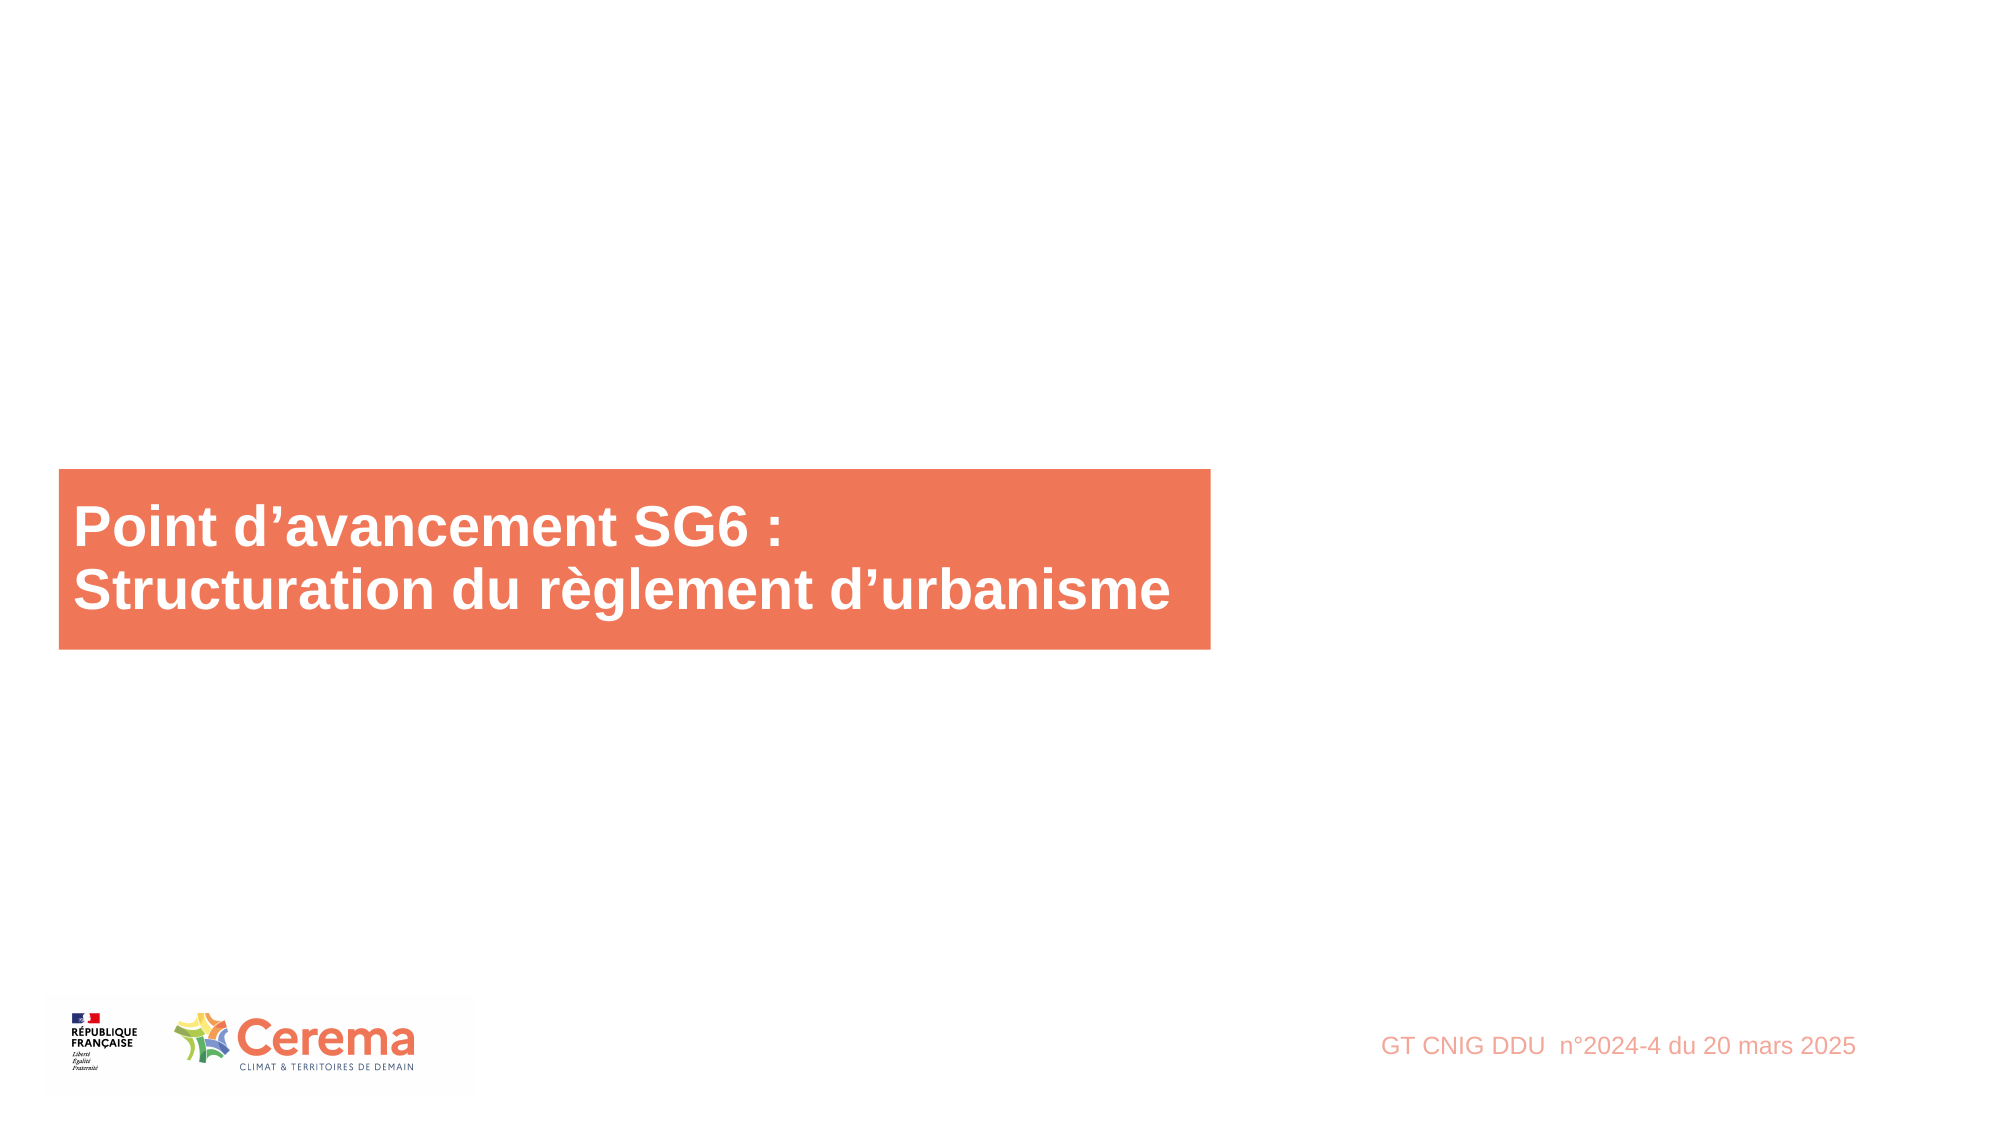

# Point d’avancement SG6 :
Structuration du règlement d’urbanisme
GT CNIG DDU n°2024-4 du 20 mars 2025